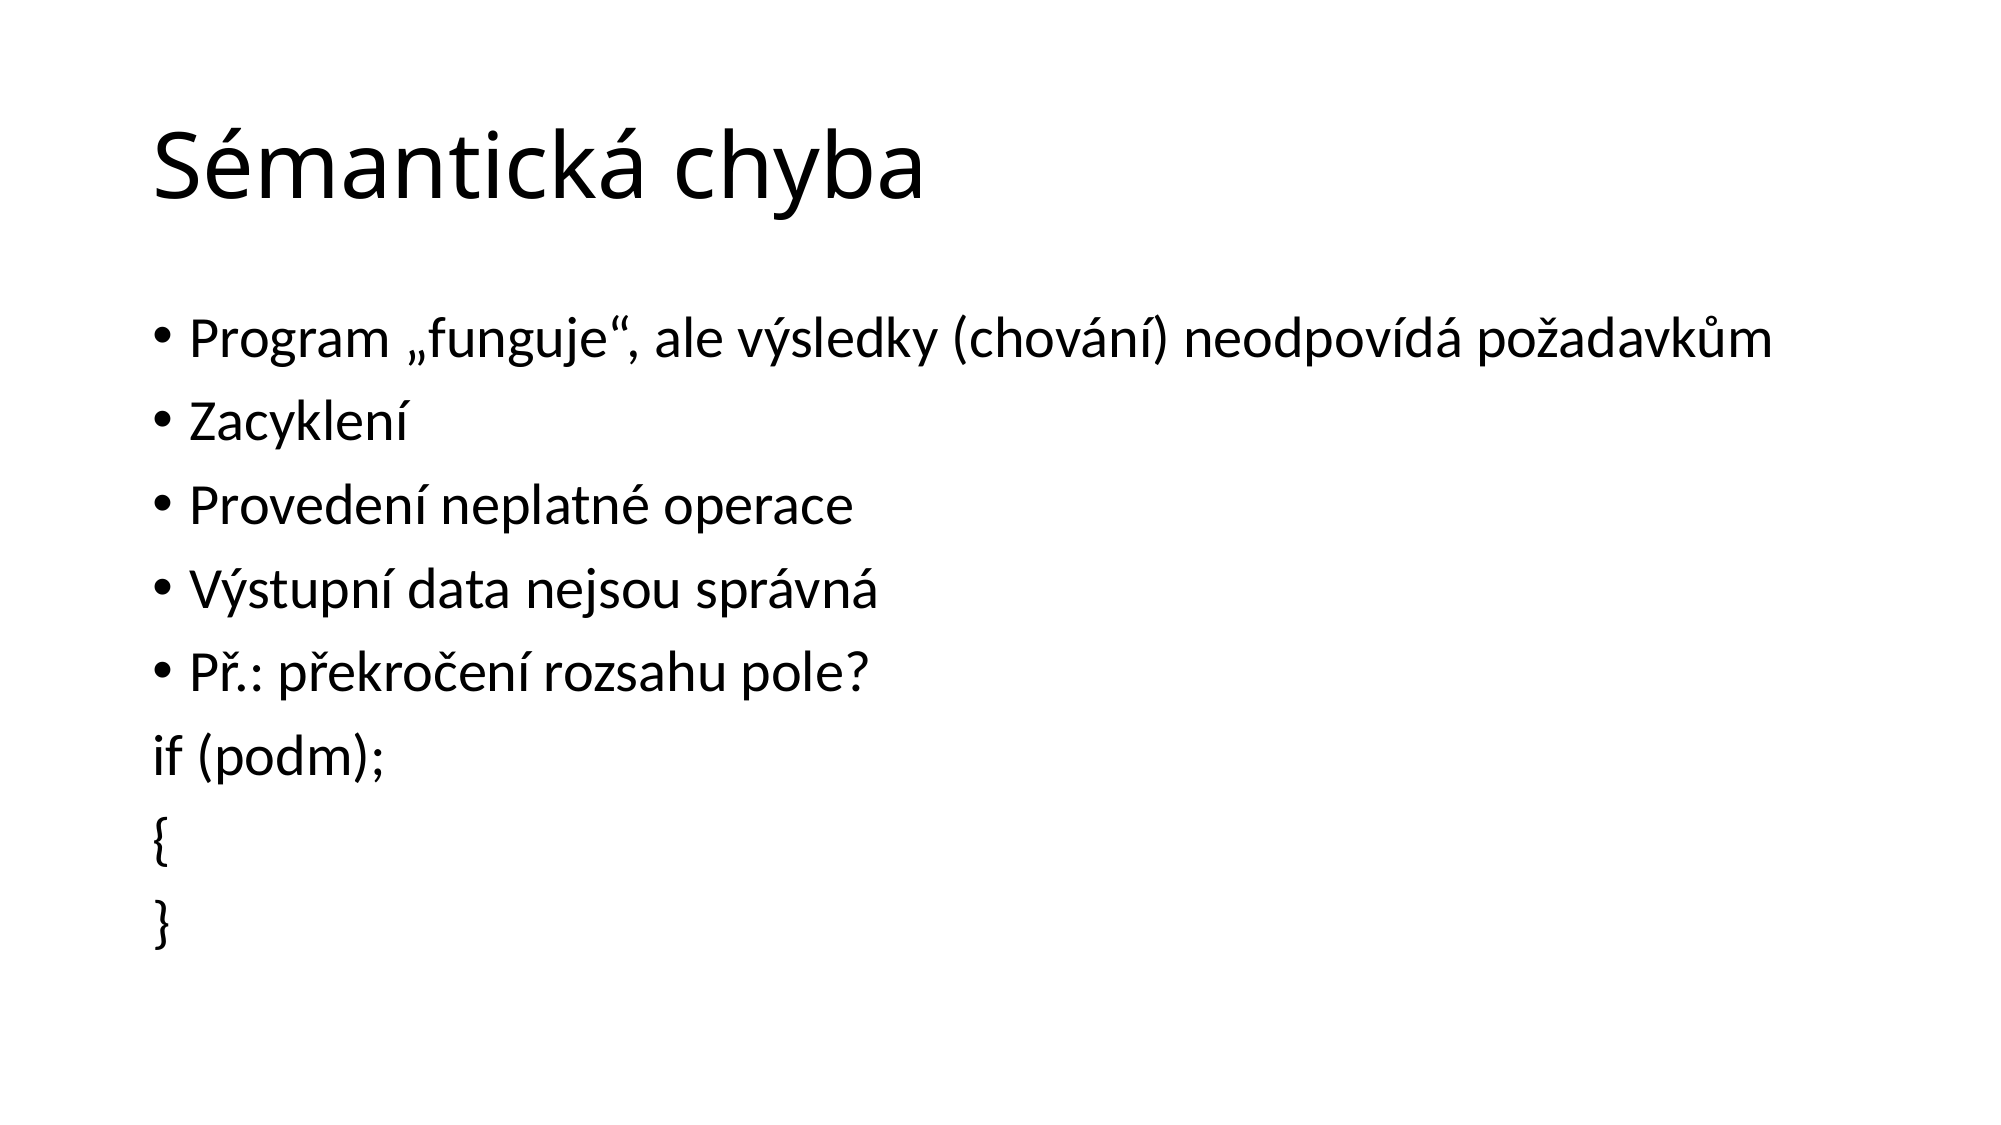

# Sémantická chyba
Program „funguje“, ale výsledky (chování) neodpovídá požadavkům
Zacyklení
Provedení neplatné operace
Výstupní data nejsou správná
Př.: překročení rozsahu pole?
if (podm);
{
}